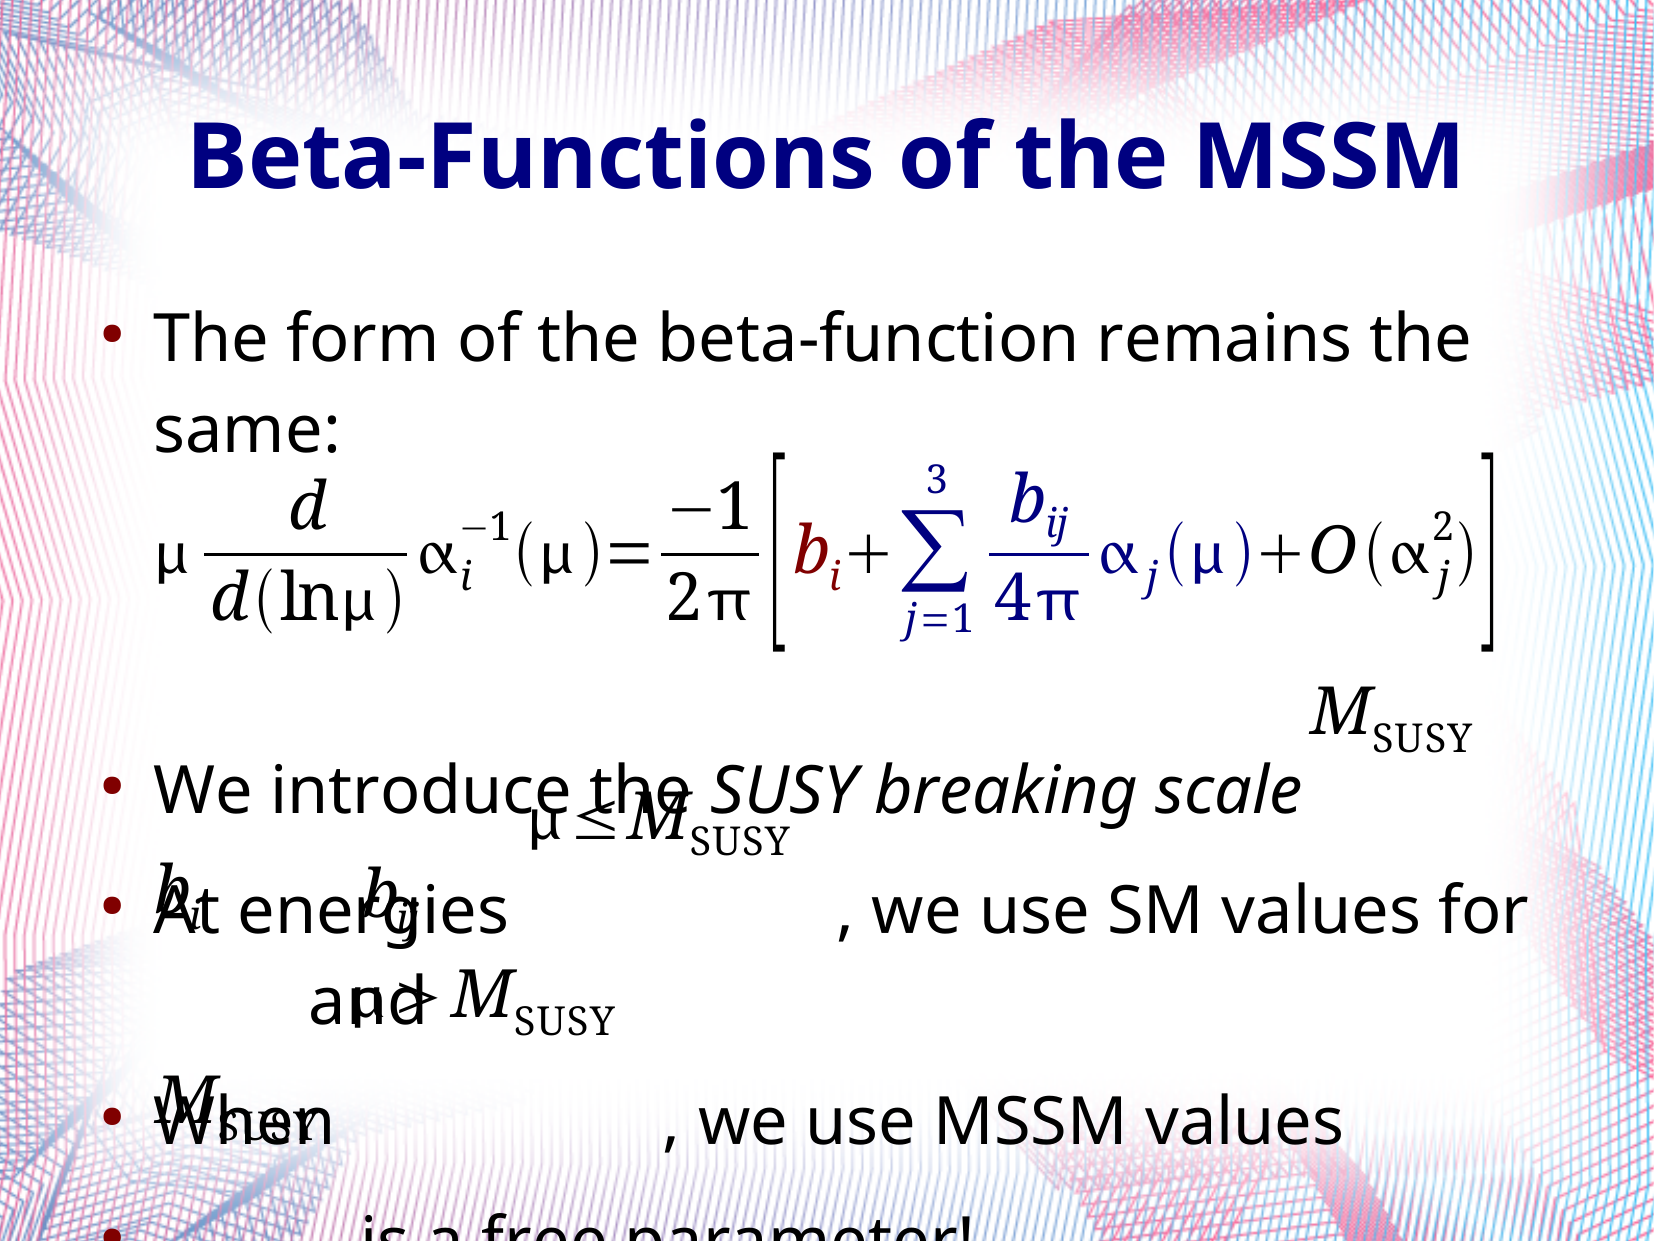

# Beta-Functions of the MSSM
The form of the beta-function remains the same:
We introduce the SUSY breaking scale
At energies , we use SM values for and
When , we use MSSM values
 is a free parameter!